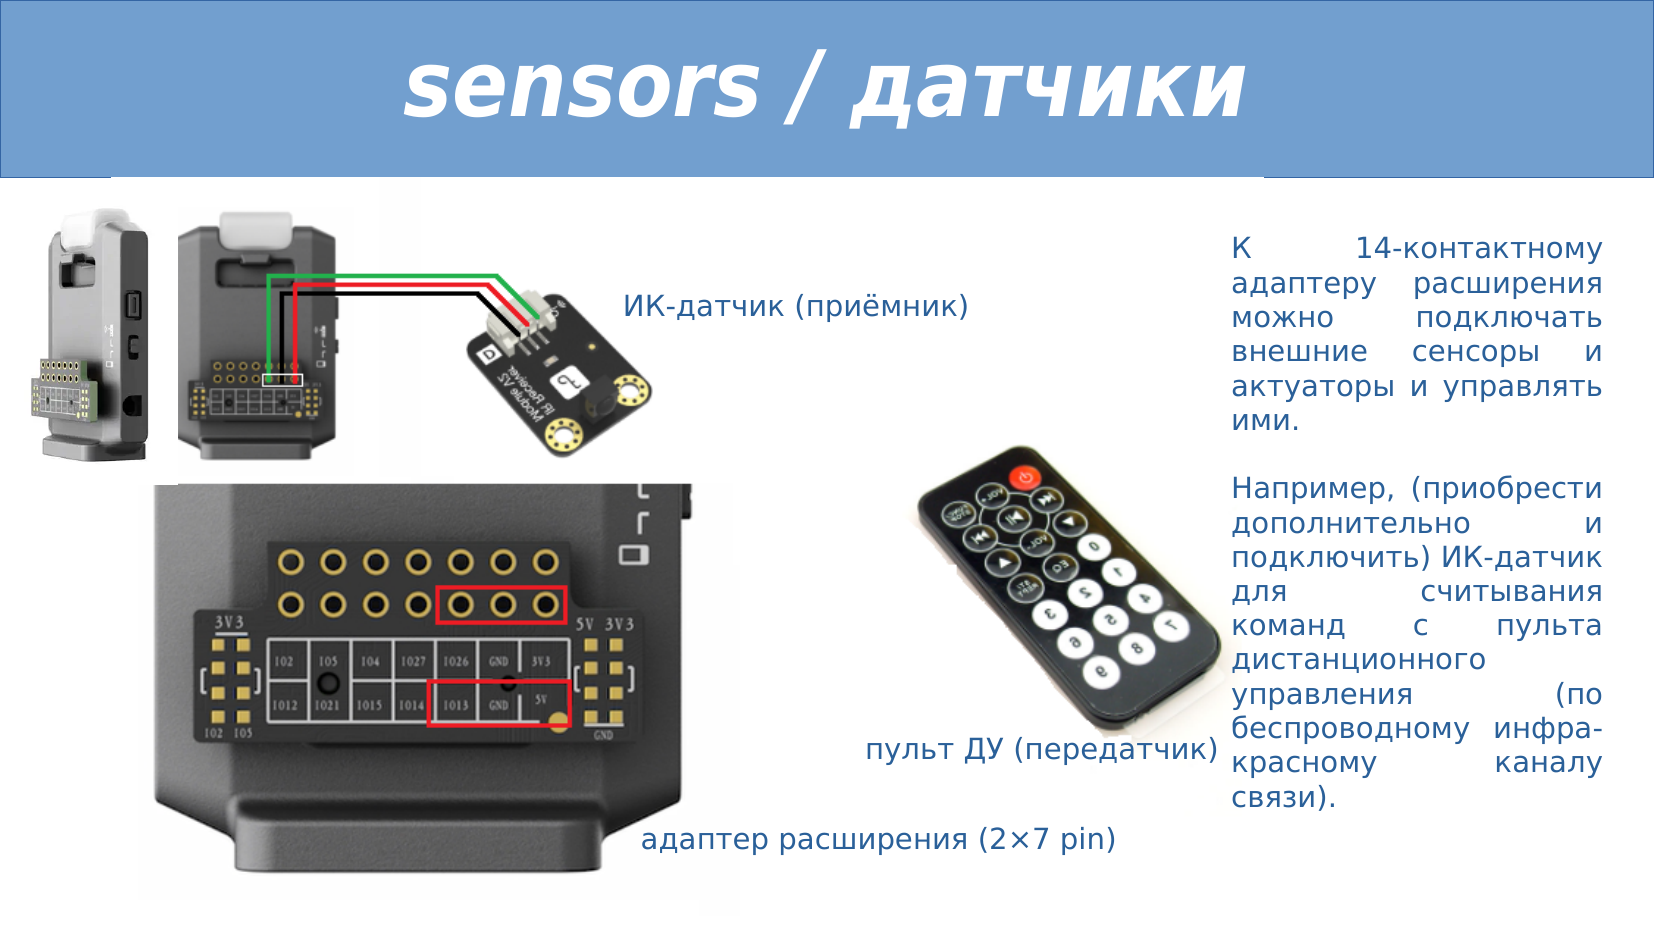

sensors / датчики
К 14-контактному адаптеру расширения можно подключать внешние сенсоры и актуаторы и управлять ими.
Например, (приобрести дополнительно и подключить) ИК-датчик для считывания команд с пульта дистанционного управления (по беспроводному инфра-красному каналу связи).
ИК-датчик (приёмник)
пульт ДУ (передатчик)
адаптер расширения (2×7 pin)